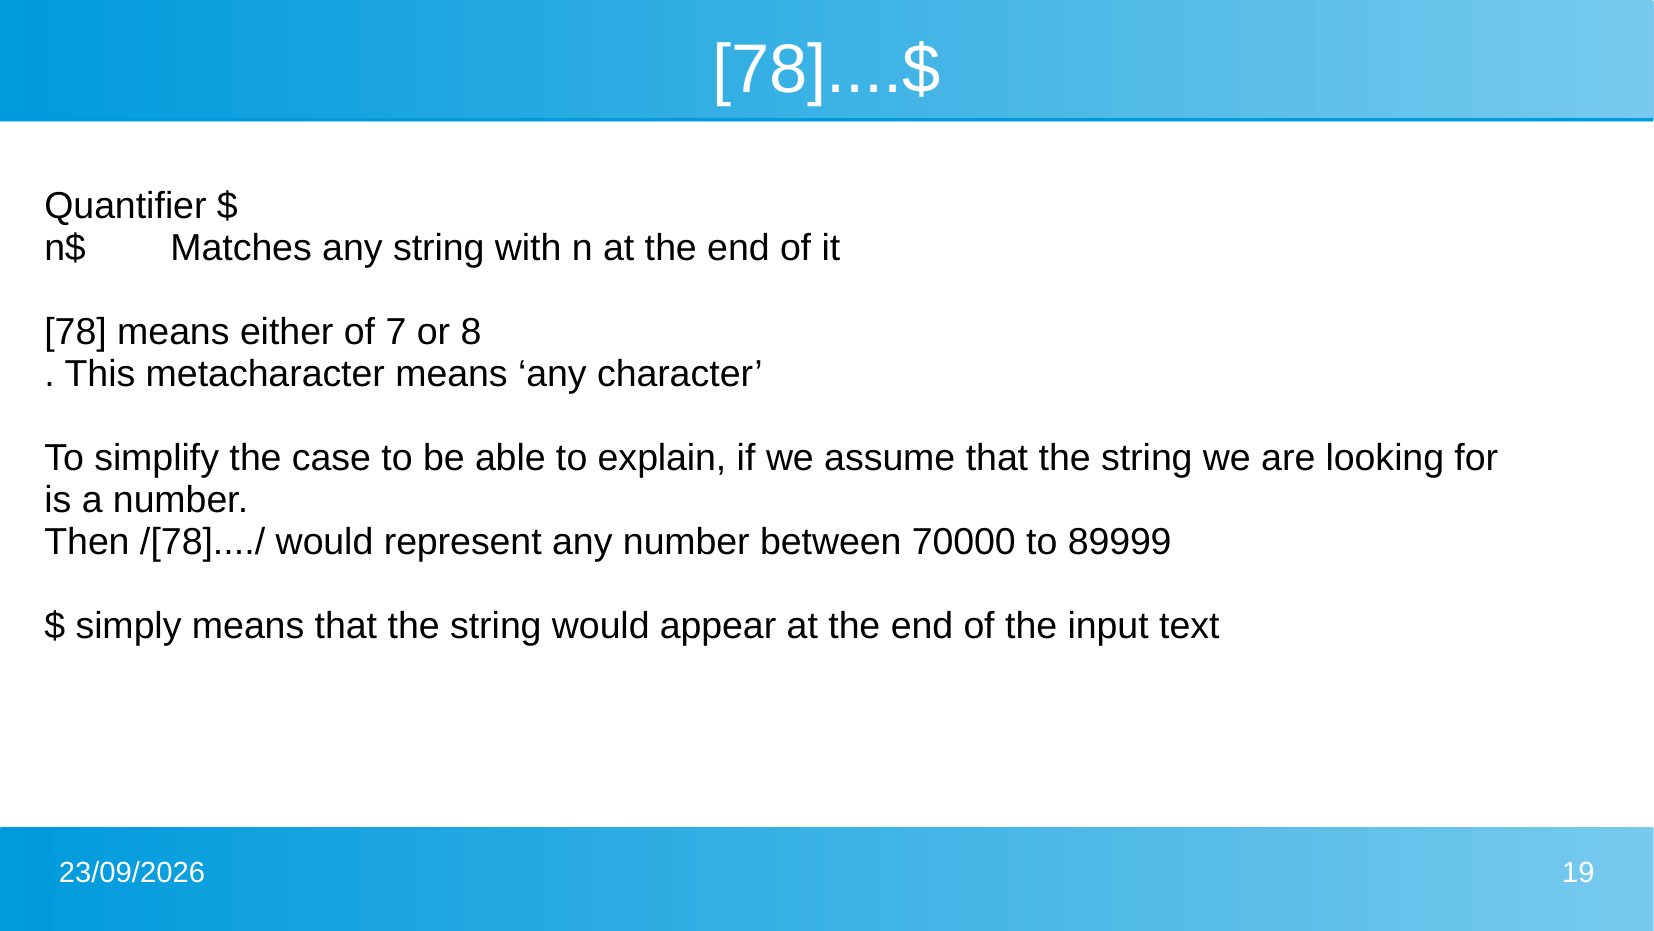

# [78]....$
Quantifier $
n$	 Matches any string with n at the end of it
[78] means either of 7 or 8
. This metacharacter means ‘any character’
To simplify the case to be able to explain, if we assume that the string we are looking for is a number.
Then /[78]..../ would represent any number between 70000 to 89999
$ simply means that the string would appear at the end of the input text
19